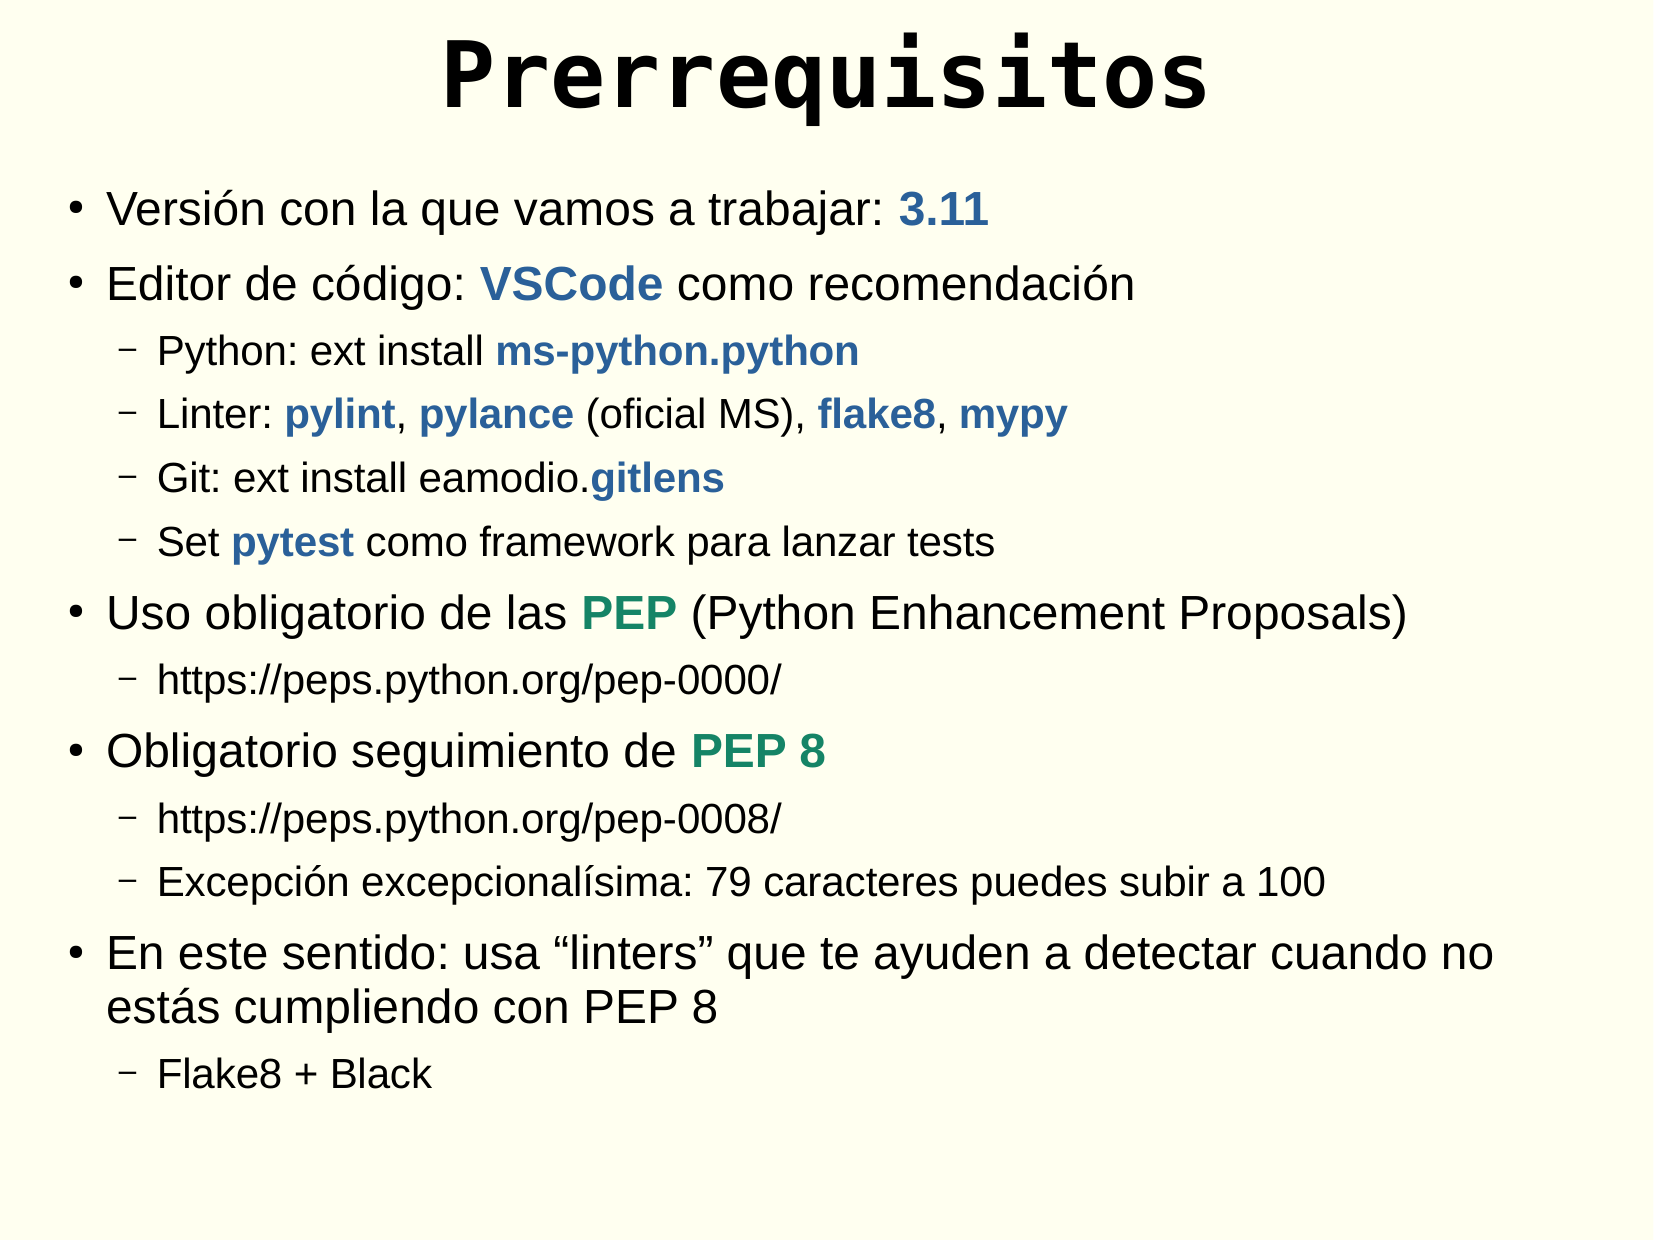

# Prerrequisitos
Versión con la que vamos a trabajar: 3.11
Editor de código: VSCode como recomendación
Python: ext install ms-python.python
Linter: pylint, pylance (oficial MS), flake8, mypy
Git: ext install eamodio.gitlens
Set pytest como framework para lanzar tests
Uso obligatorio de las PEP (Python Enhancement Proposals)
https://peps.python.org/pep-0000/
Obligatorio seguimiento de PEP 8
https://peps.python.org/pep-0008/
Excepción excepcionalísima: 79 caracteres puedes subir a 100
En este sentido: usa “linters” que te ayuden a detectar cuando no estás cumpliendo con PEP 8
Flake8 + Black